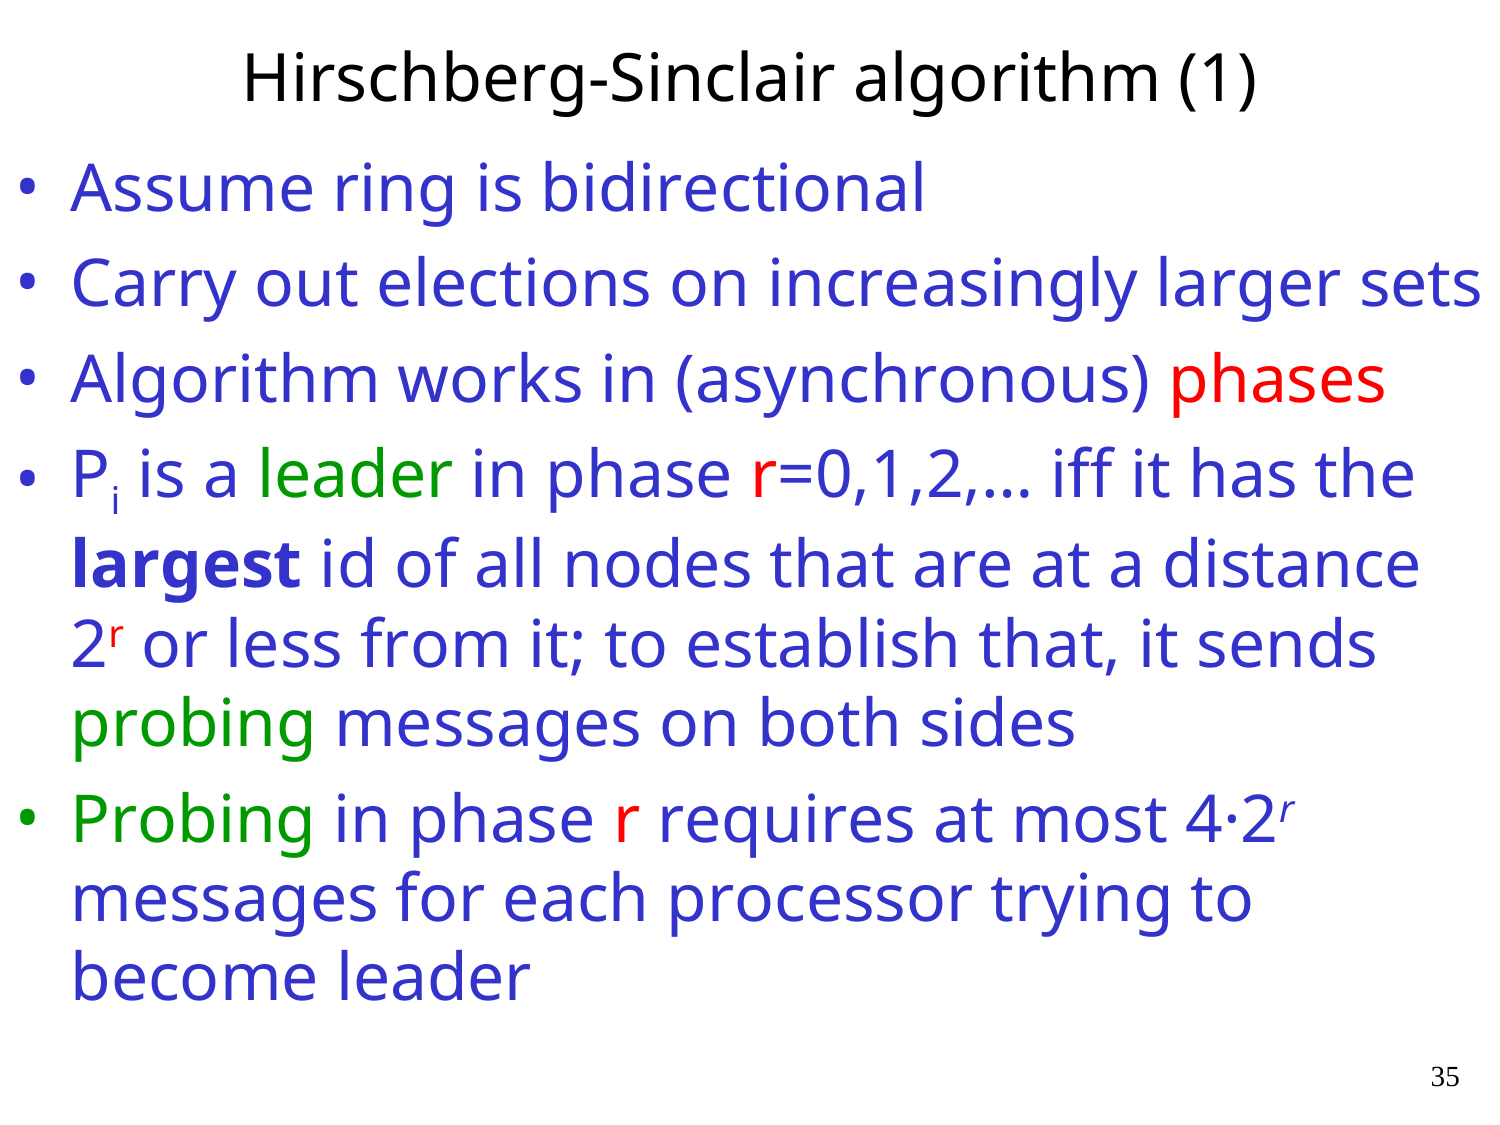

# Hirschberg-Sinclair algorithm (1)
Assume ring is bidirectional
Carry out elections on increasingly larger sets
Algorithm works in (asynchronous) phases
Pi is a leader in phase r=0,1,2,… iff it has the largest id of all nodes that are at a distance 2r or less from it; to establish that, it sends probing messages on both sides
Probing in phase r requires at most 4·2r messages for each processor trying to become leader